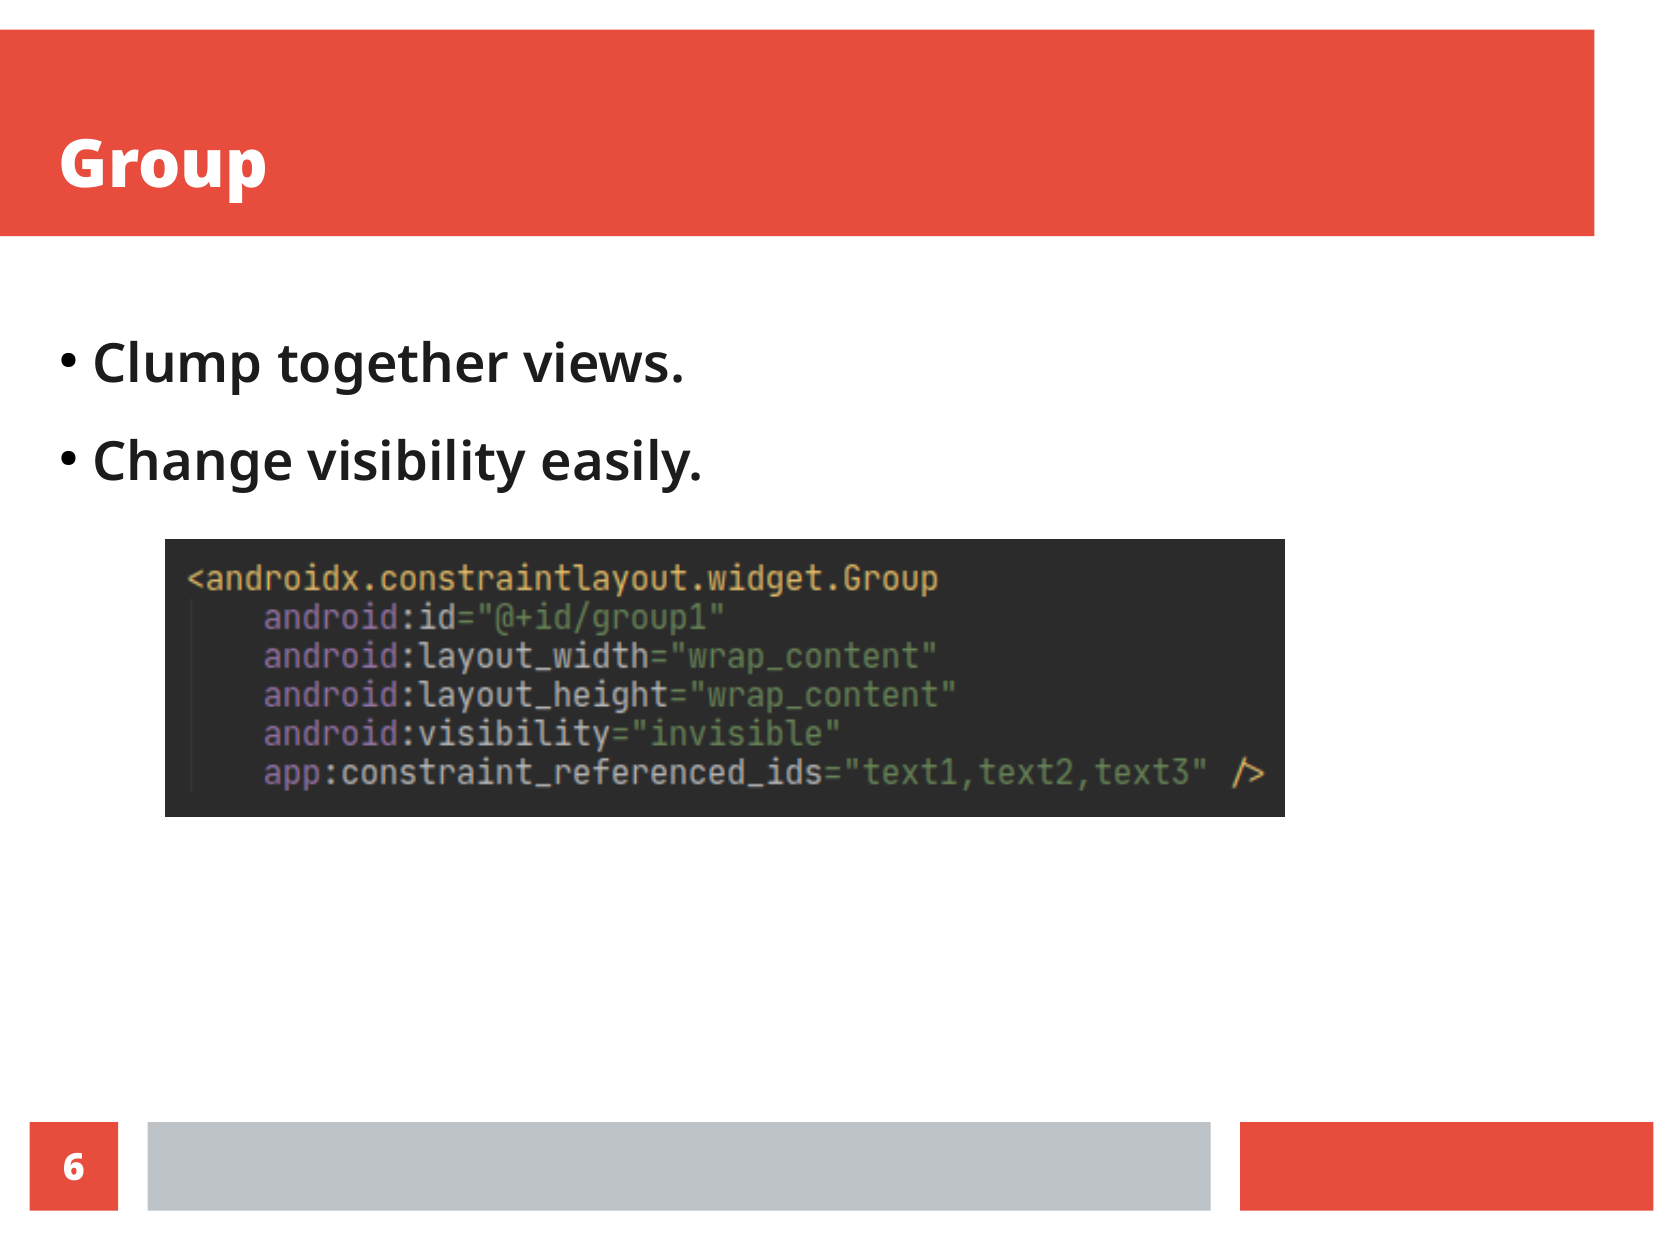

# Group
 Clump together views.
 Change visibility easily.
6